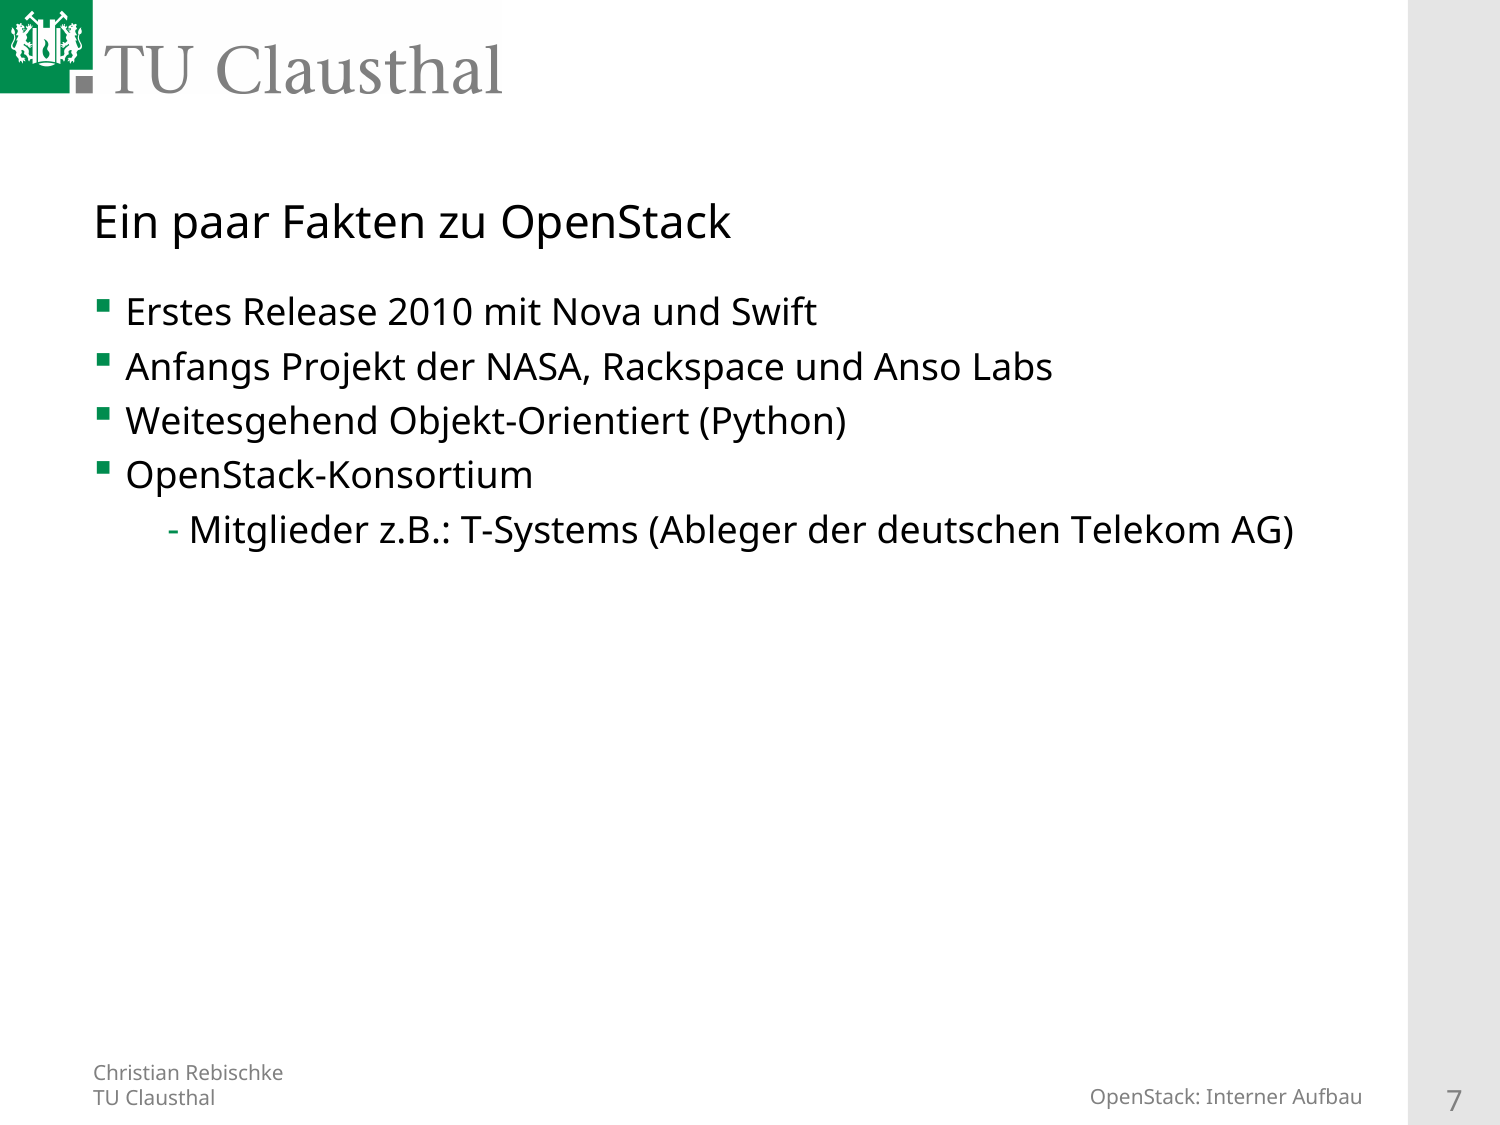

# Ein paar Fakten zu OpenStack
Erstes Release 2010 mit Nova und Swift
Anfangs Projekt der NASA, Rackspace und Anso Labs
Weitesgehend Objekt-Orientiert (Python)
OpenStack-Konsortium
Mitglieder z.B.: T-Systems (Ableger der deutschen Telekom AG)